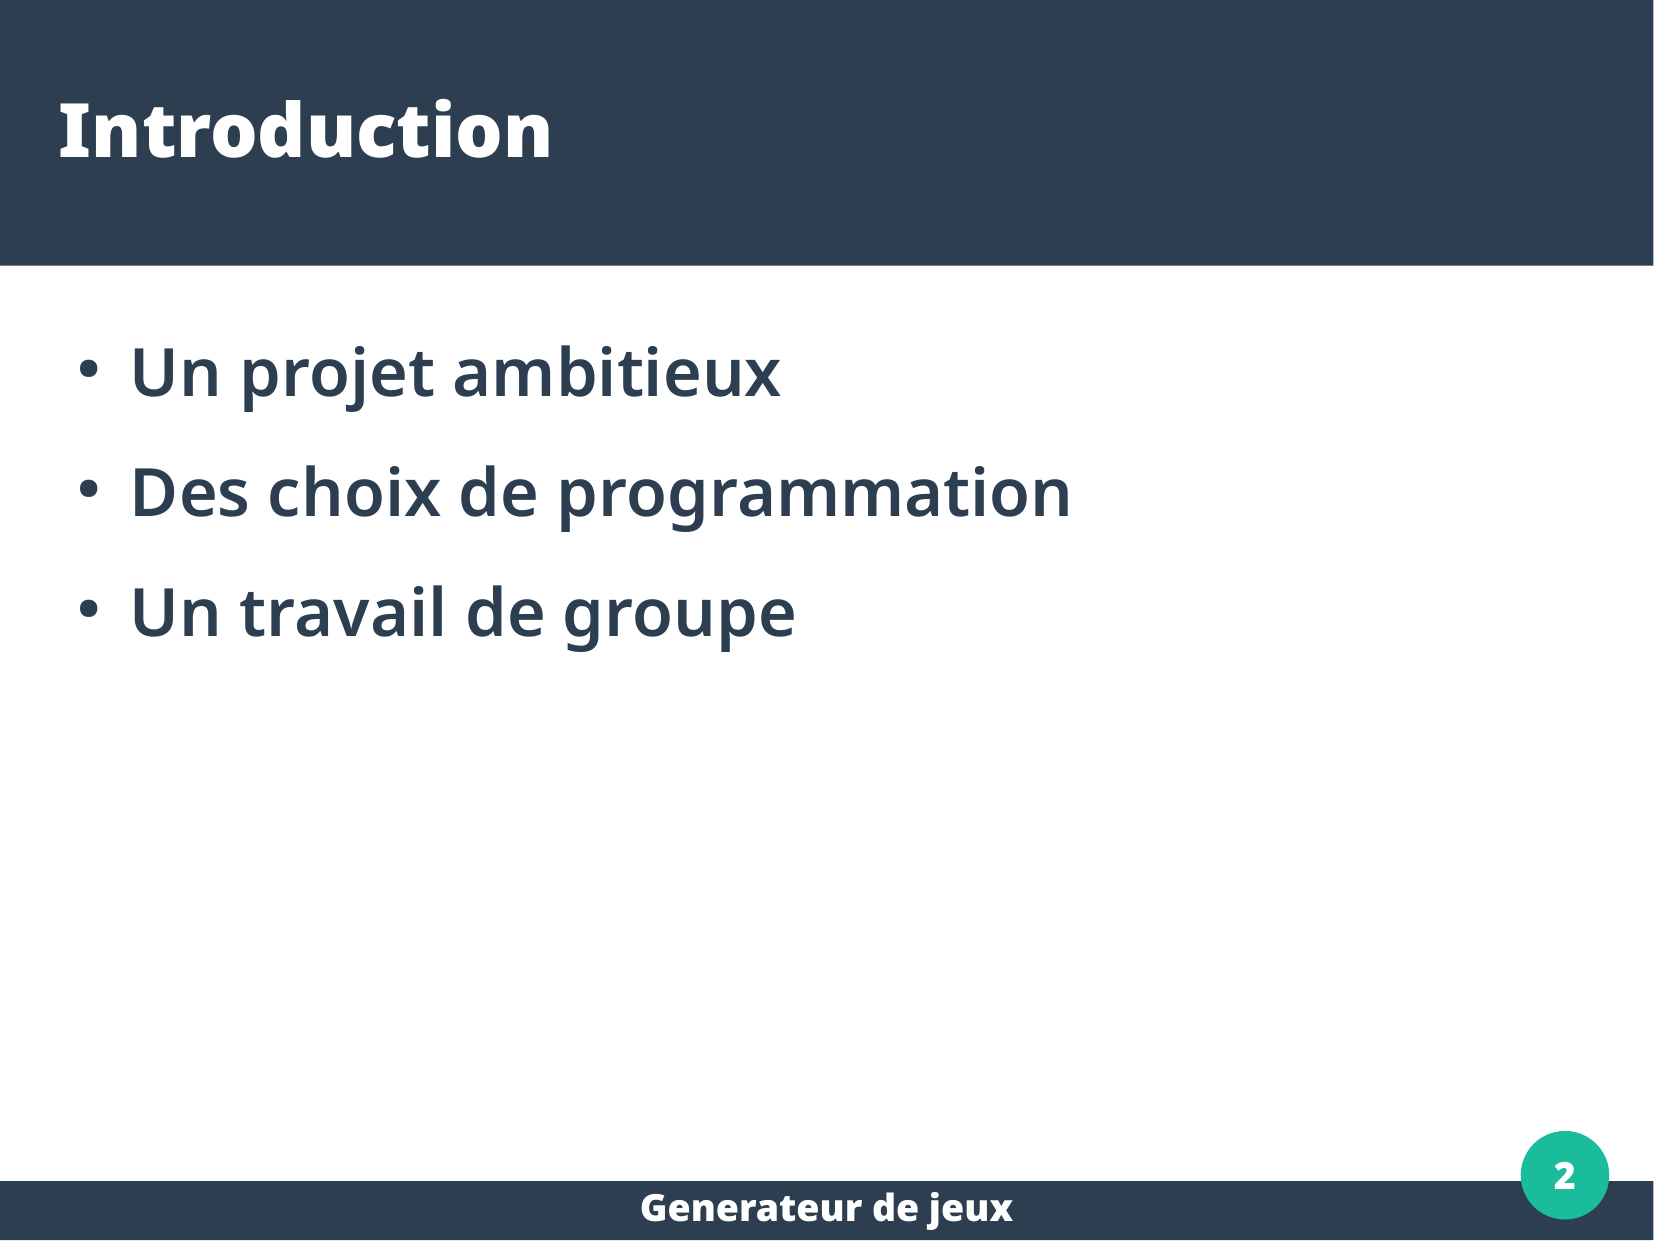

# Introduction
Un projet ambitieux
Des choix de programmation
Un travail de groupe
2
Generateur de jeux